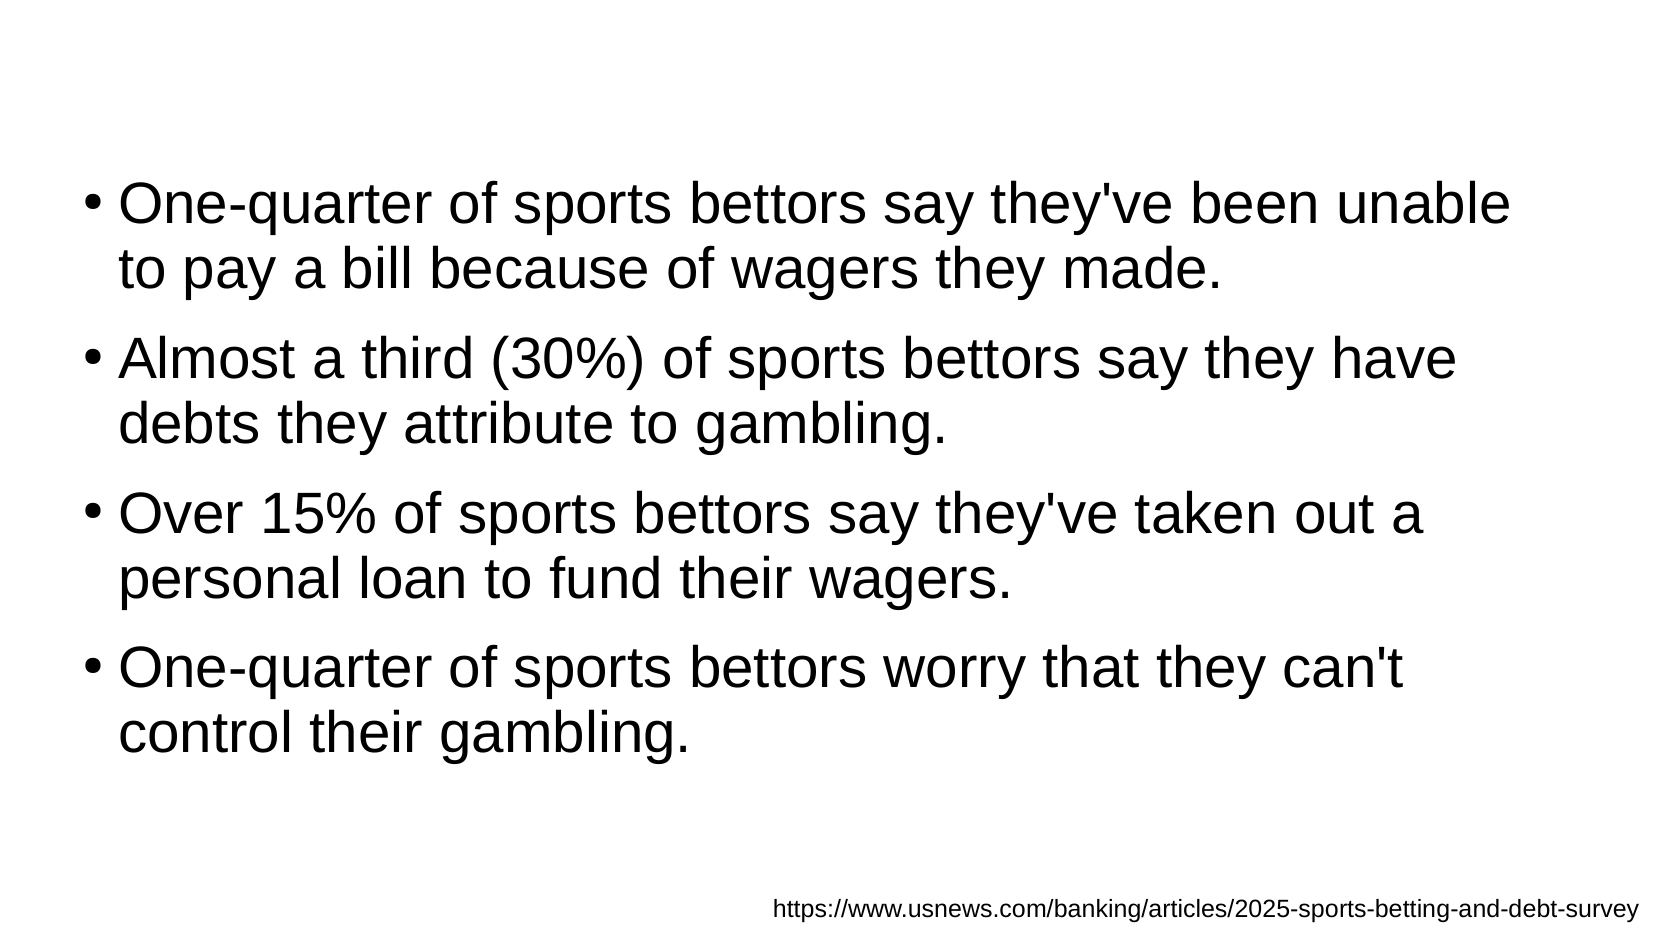

# One-quarter of sports bettors say they've been unable to pay a bill because of wagers they made.
Almost a third (30%) of sports bettors say they have debts they attribute to gambling.
Over 15% of sports bettors say they've taken out a personal loan to fund their wagers.
One-quarter of sports bettors worry that they can't control their gambling.
https://www.usnews.com/banking/articles/2025-sports-betting-and-debt-survey